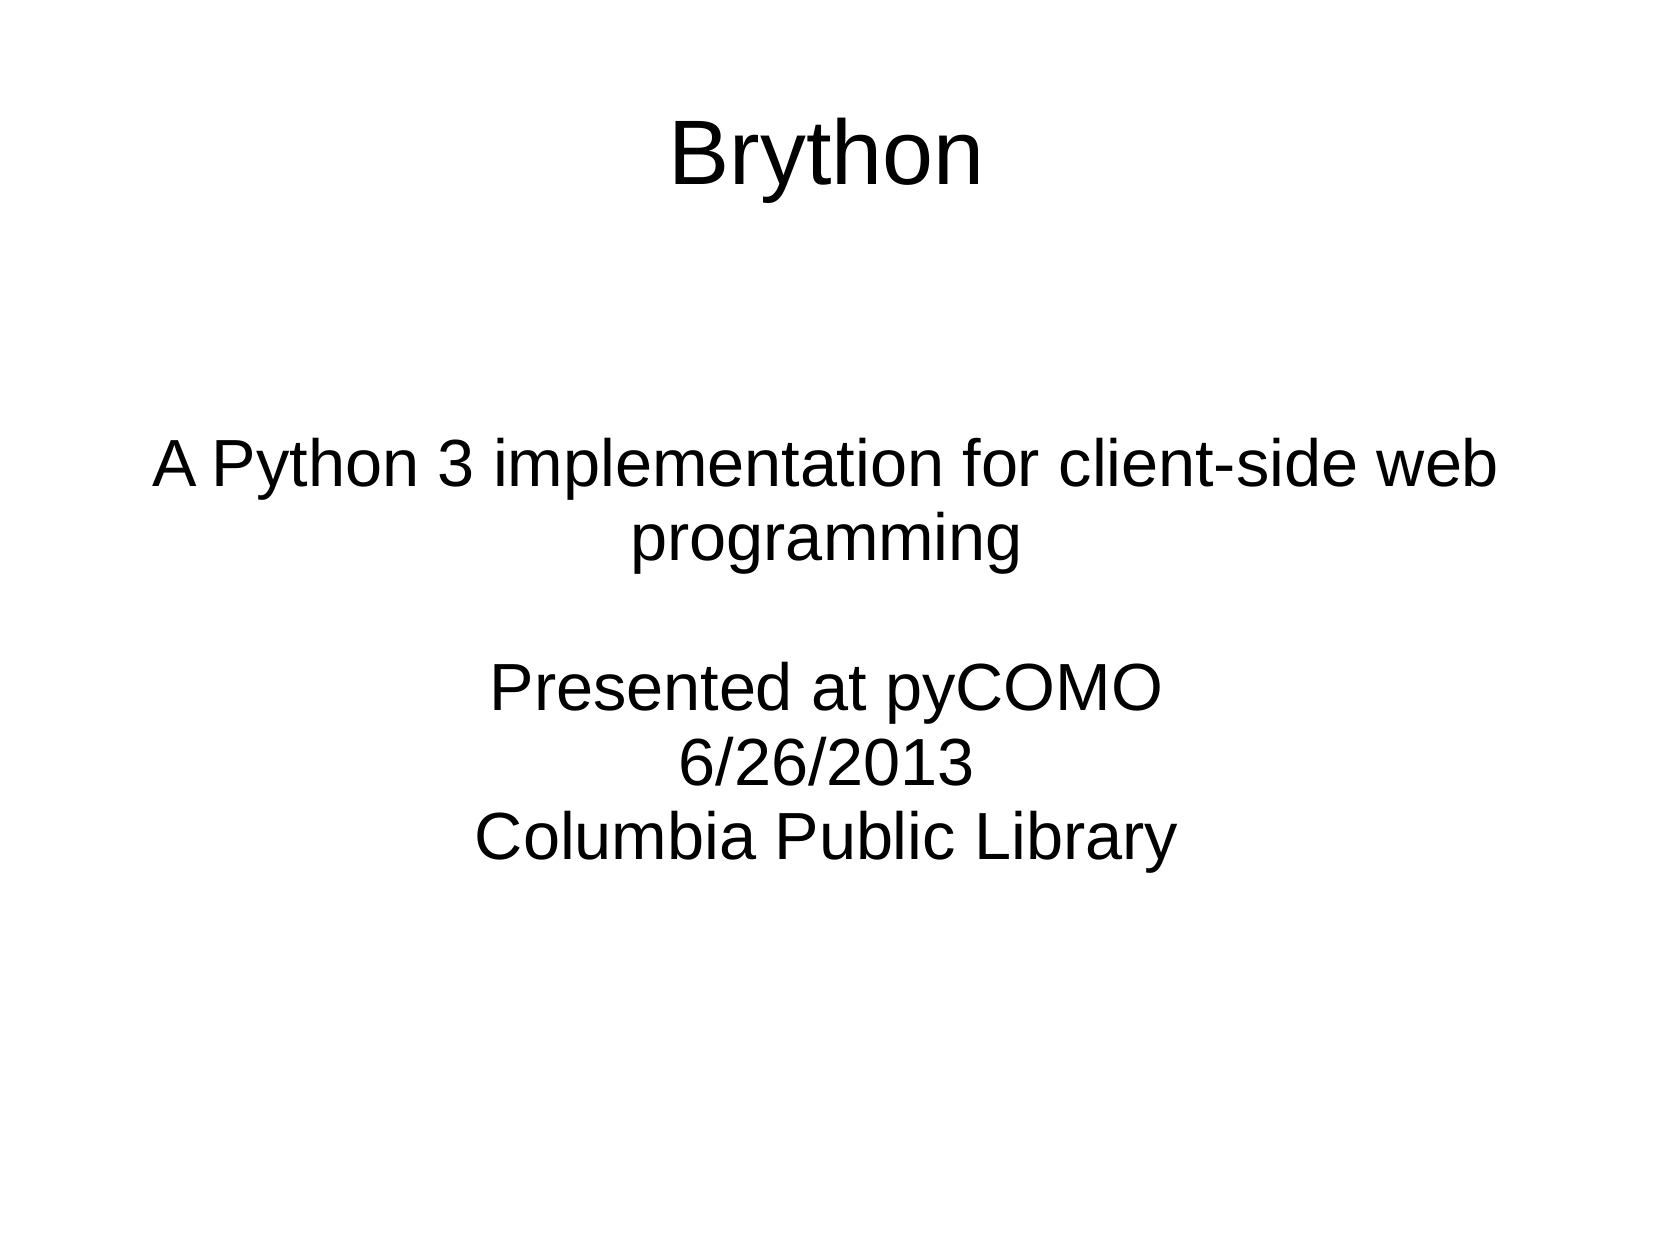

# Brython
A Python 3 implementation for client-side web programming
Presented at pyCOMO
6/26/2013
Columbia Public Library